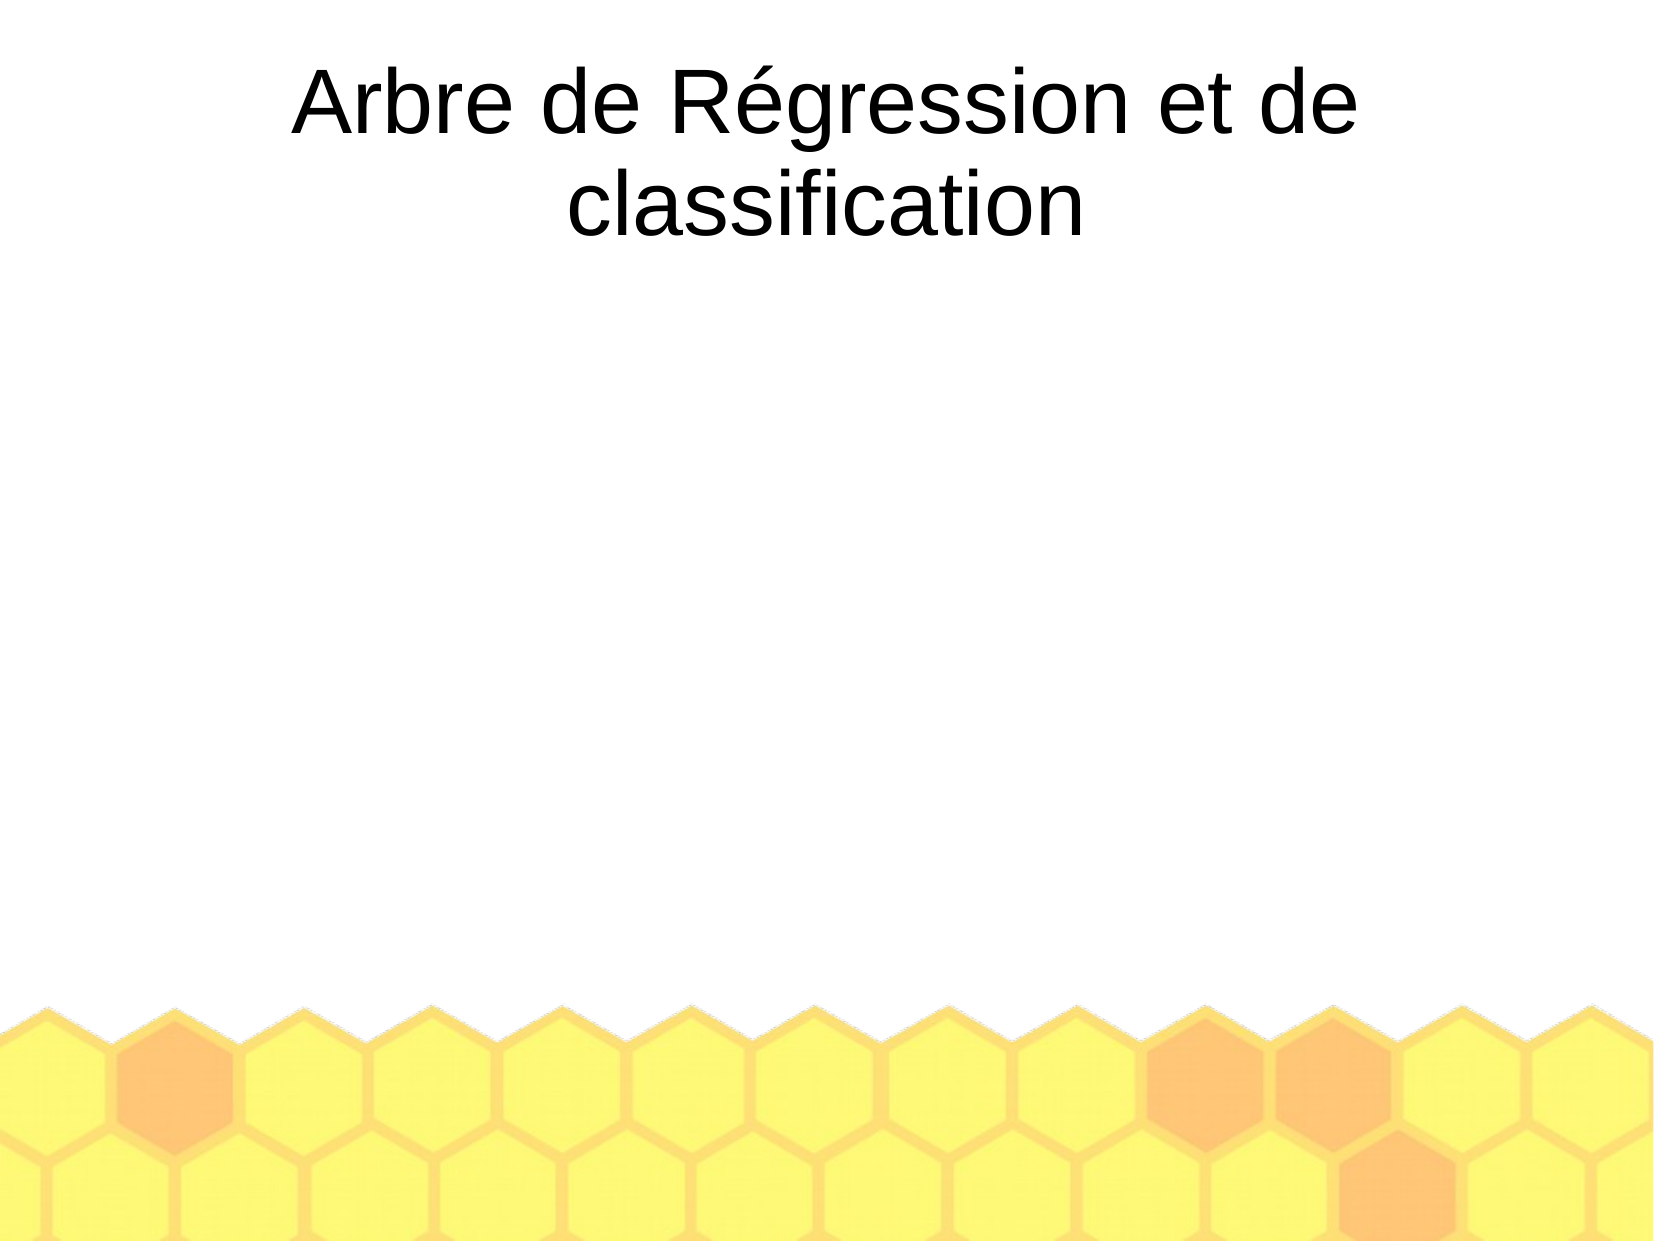

# Arbre de Régression et de classification